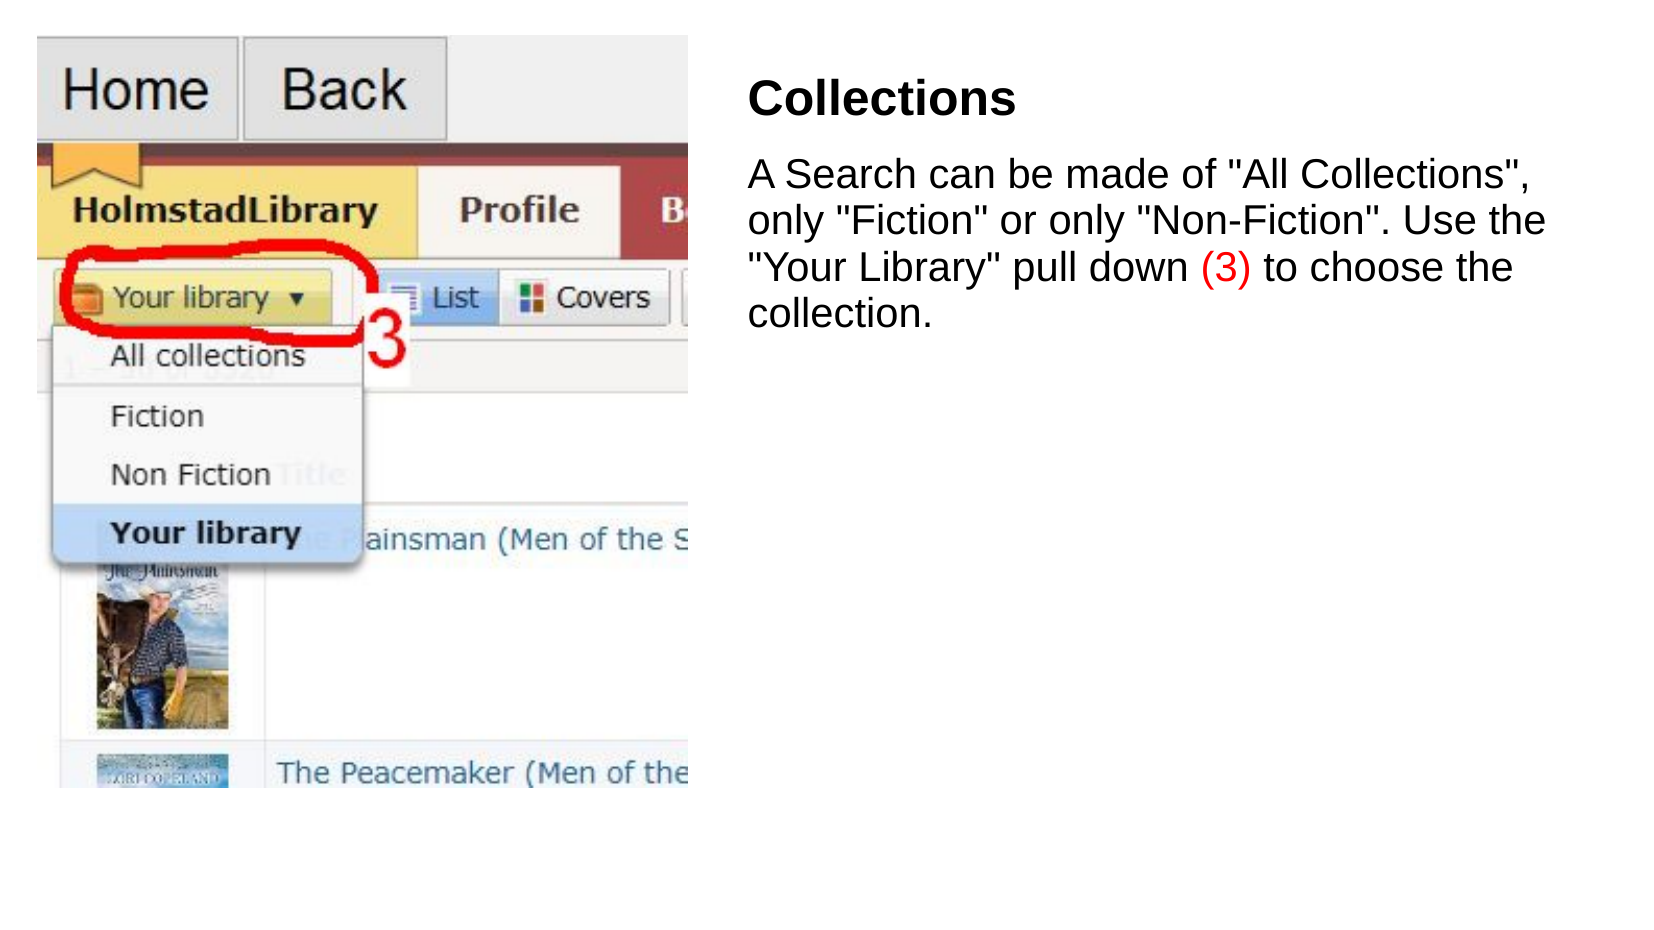

Collections
A Search can be made of "All Collections", only "Fiction" or only "Non-Fiction". Use the "Your Library" pull down (3) to choose the collection.